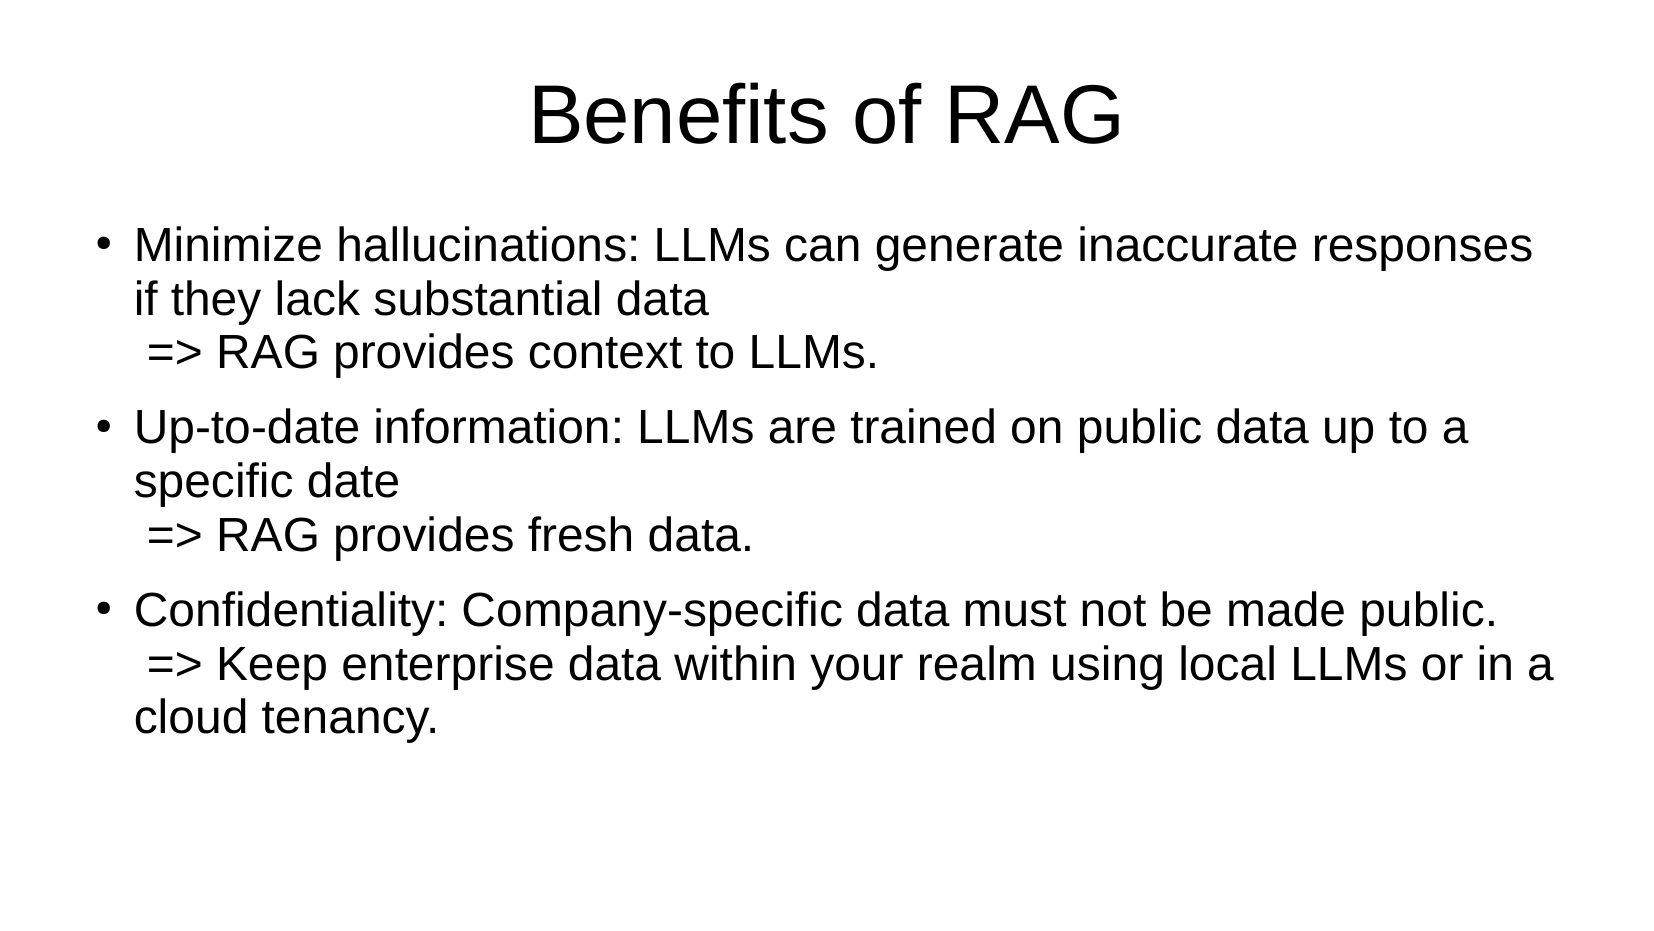

# Benefits of RAG
Minimize hallucinations: LLMs can generate inaccurate responses if they lack substantial data
 => RAG provides context to LLMs.
Up-to-date information: LLMs are trained on public data up to a specific date
 => RAG provides fresh data.
Confidentiality: Company-specific data must not be made public.
 => Keep enterprise data within your realm using local LLMs or in a cloud tenancy.